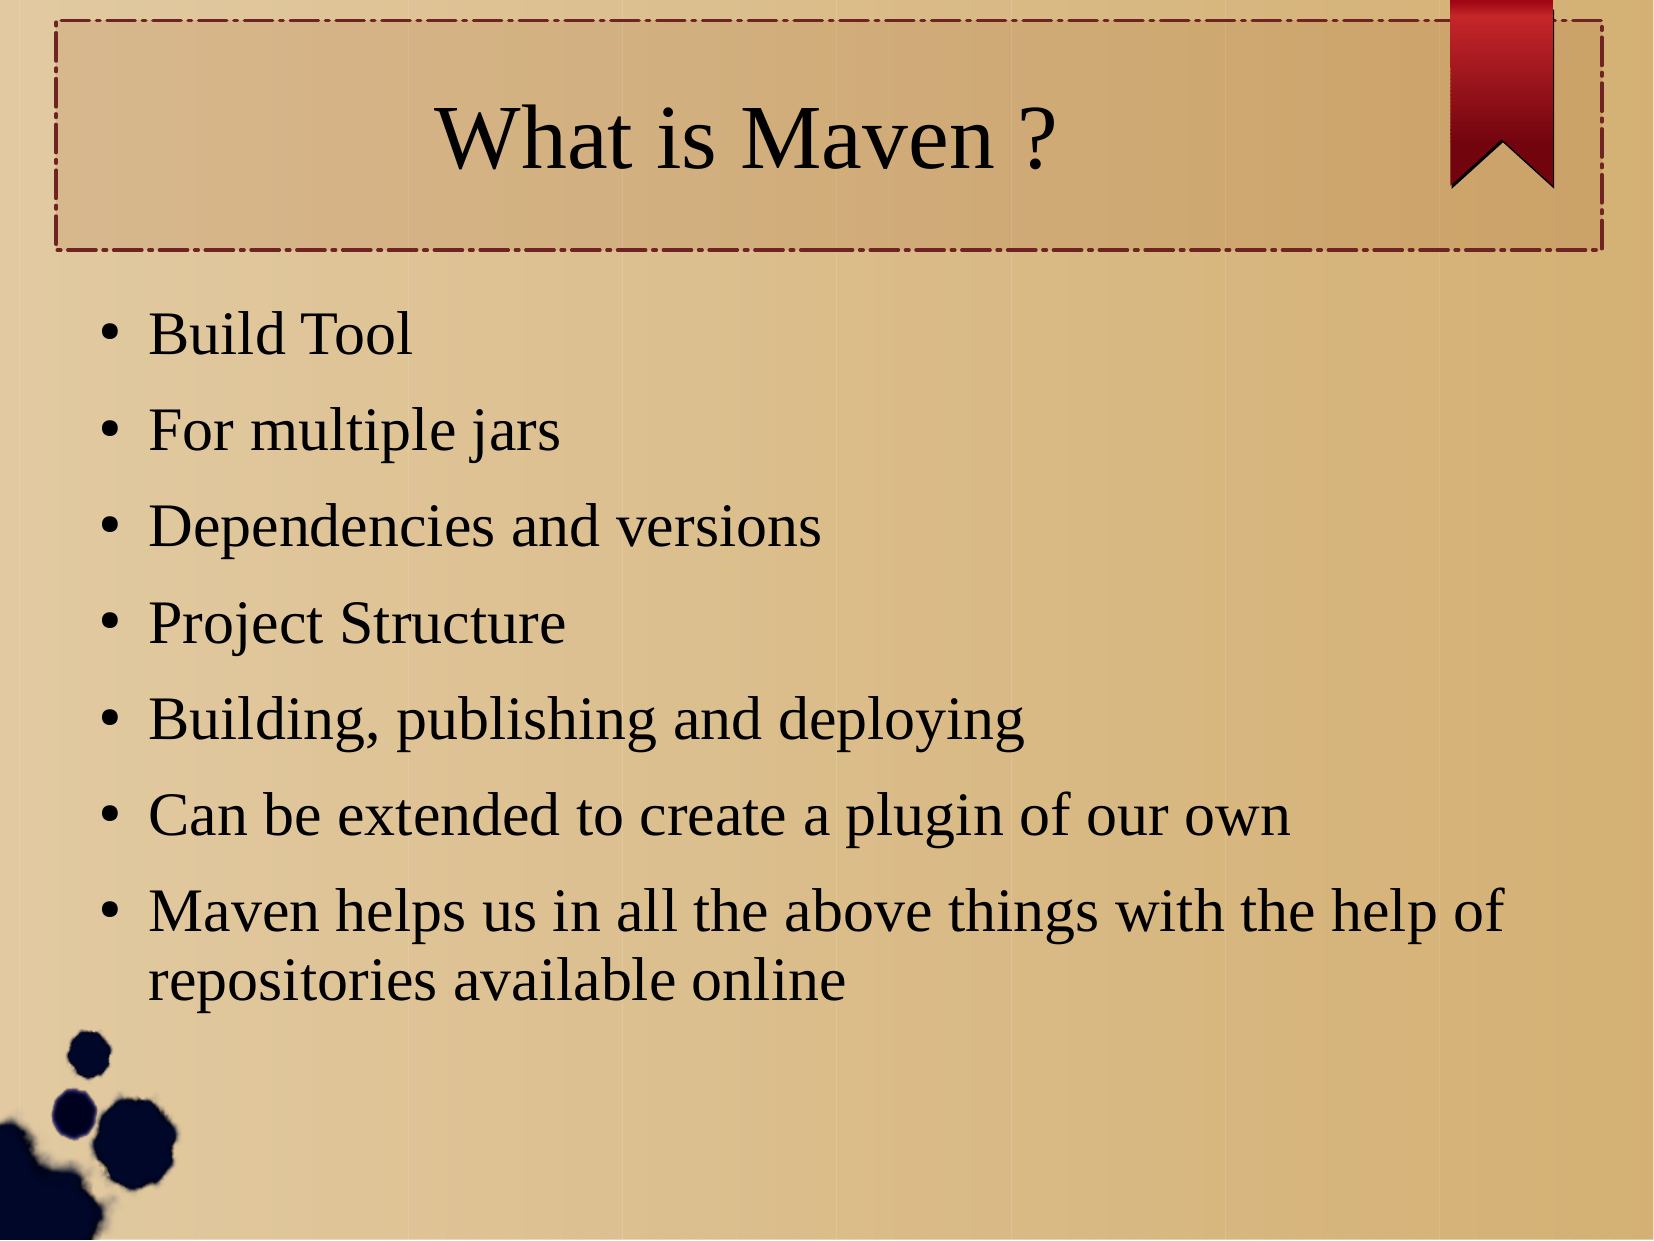

# What is Maven ?
Build Tool
For multiple jars
Dependencies and versions
Project Structure
Building, publishing and deploying
Can be extended to create a plugin of our own
Maven helps us in all the above things with the help of repositories available online